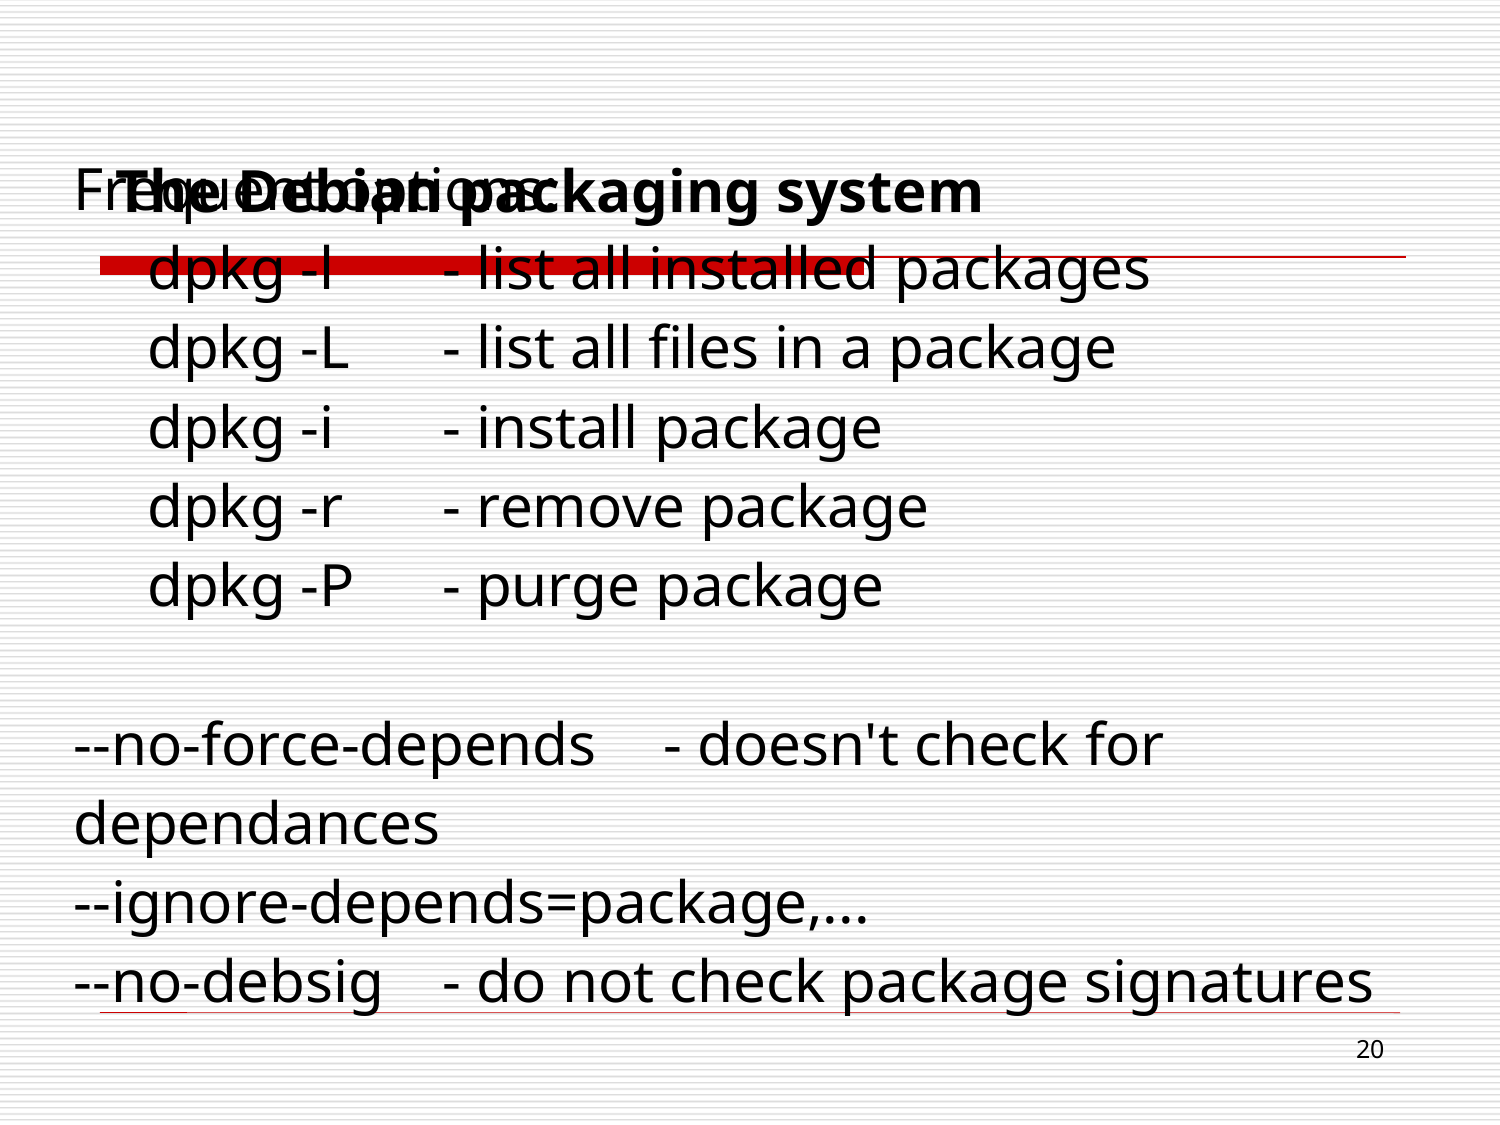

# The Debian packaging system
Frequent options:
	dpkg -l		- list all installed packages
	dpkg -L		- list all files in a package
	dpkg -i		- install package
	dpkg -r		- remove package
	dpkg -P		- purge package
--no-force-depends	- doesn't check for dependances
--ignore-depends=package,...
--no-debsig	- do not check package signatures
20